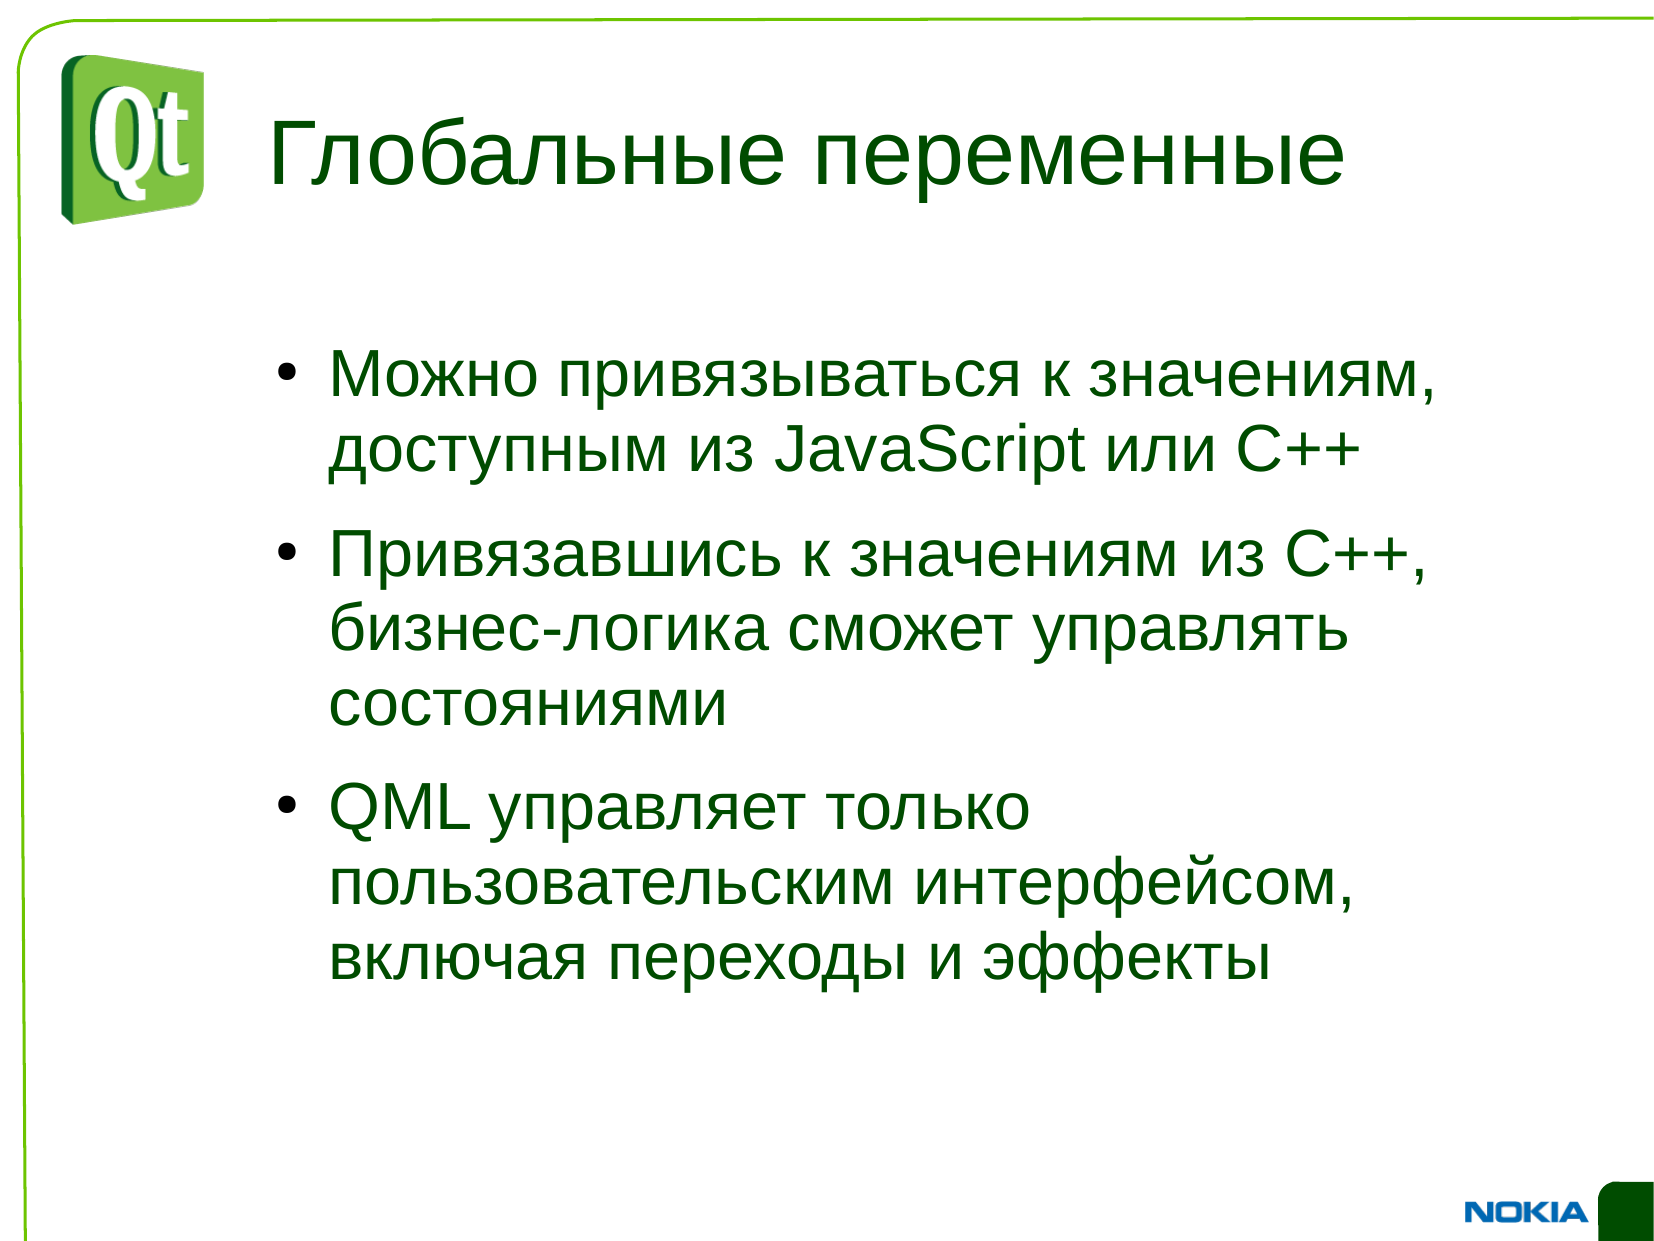

# Глобальные переменные
Можно привязываться к значениям, доступным из JavaScript или C++
Привязавшись к значениям из C++, бизнес-логика сможет управлять состояниями
QML управляет только пользовательским интерфейсом, включая переходы и эффекты